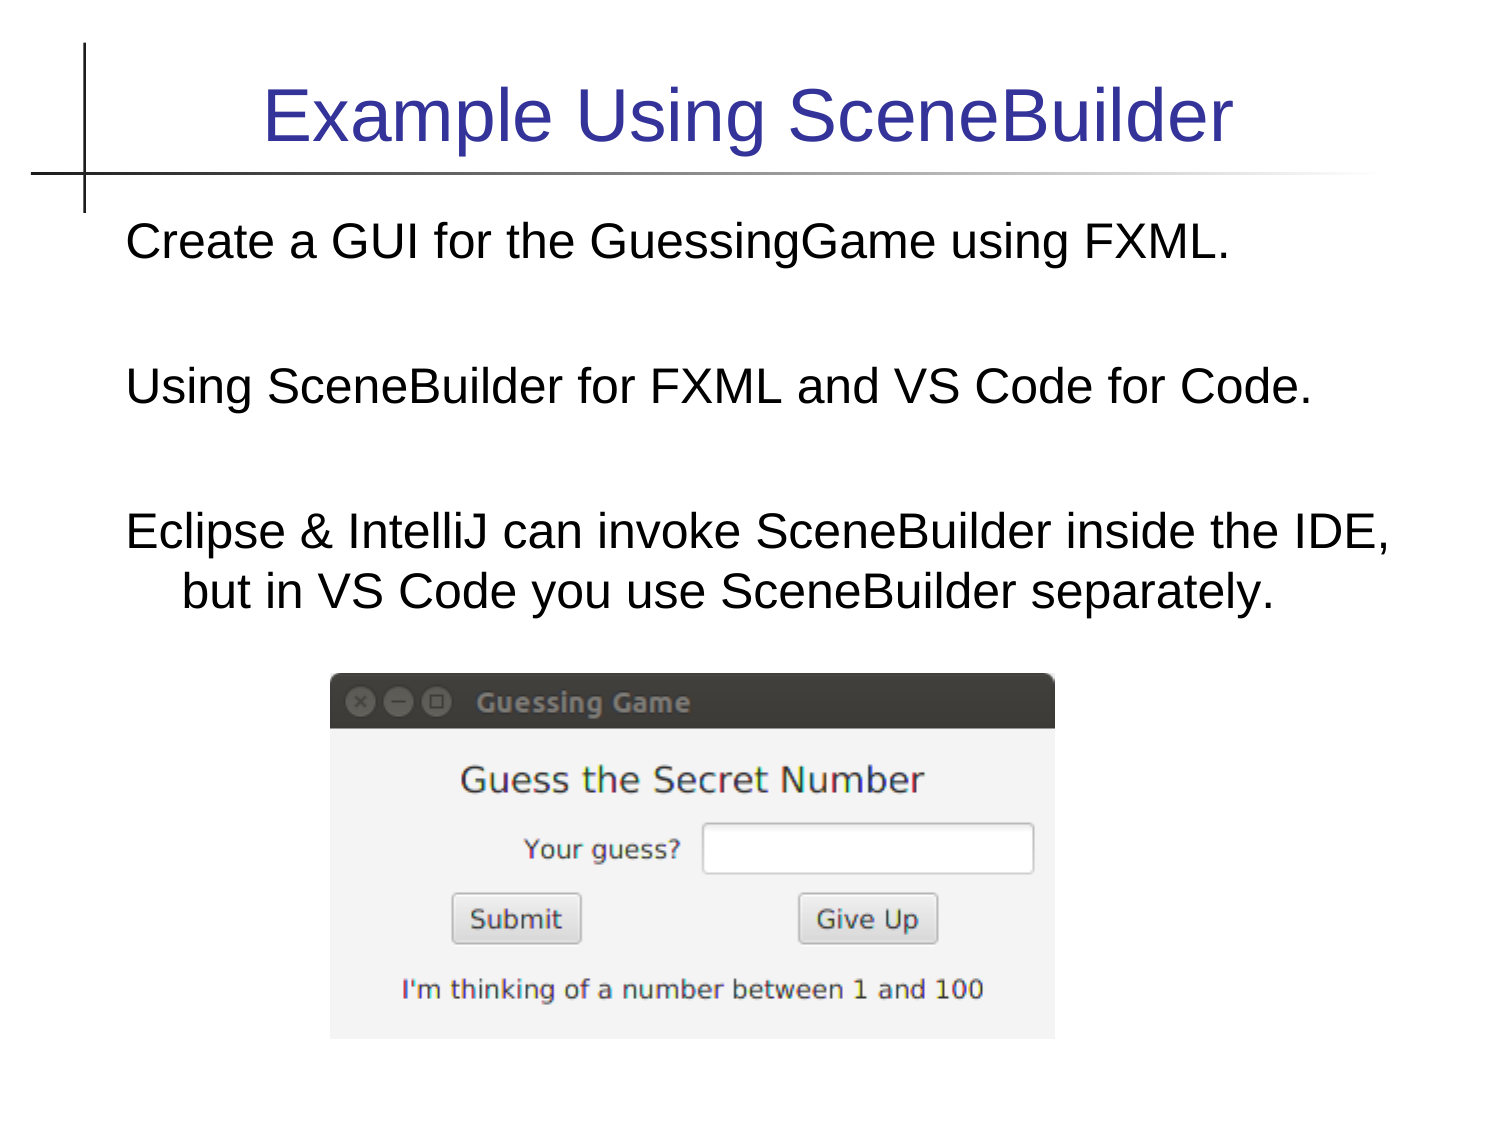

# Example Using SceneBuilder
Create a GUI for the GuessingGame using FXML.
Using SceneBuilder for FXML and VS Code for Code.
Eclipse & IntelliJ can invoke SceneBuilder inside the IDE, but in VS Code you use SceneBuilder separately.